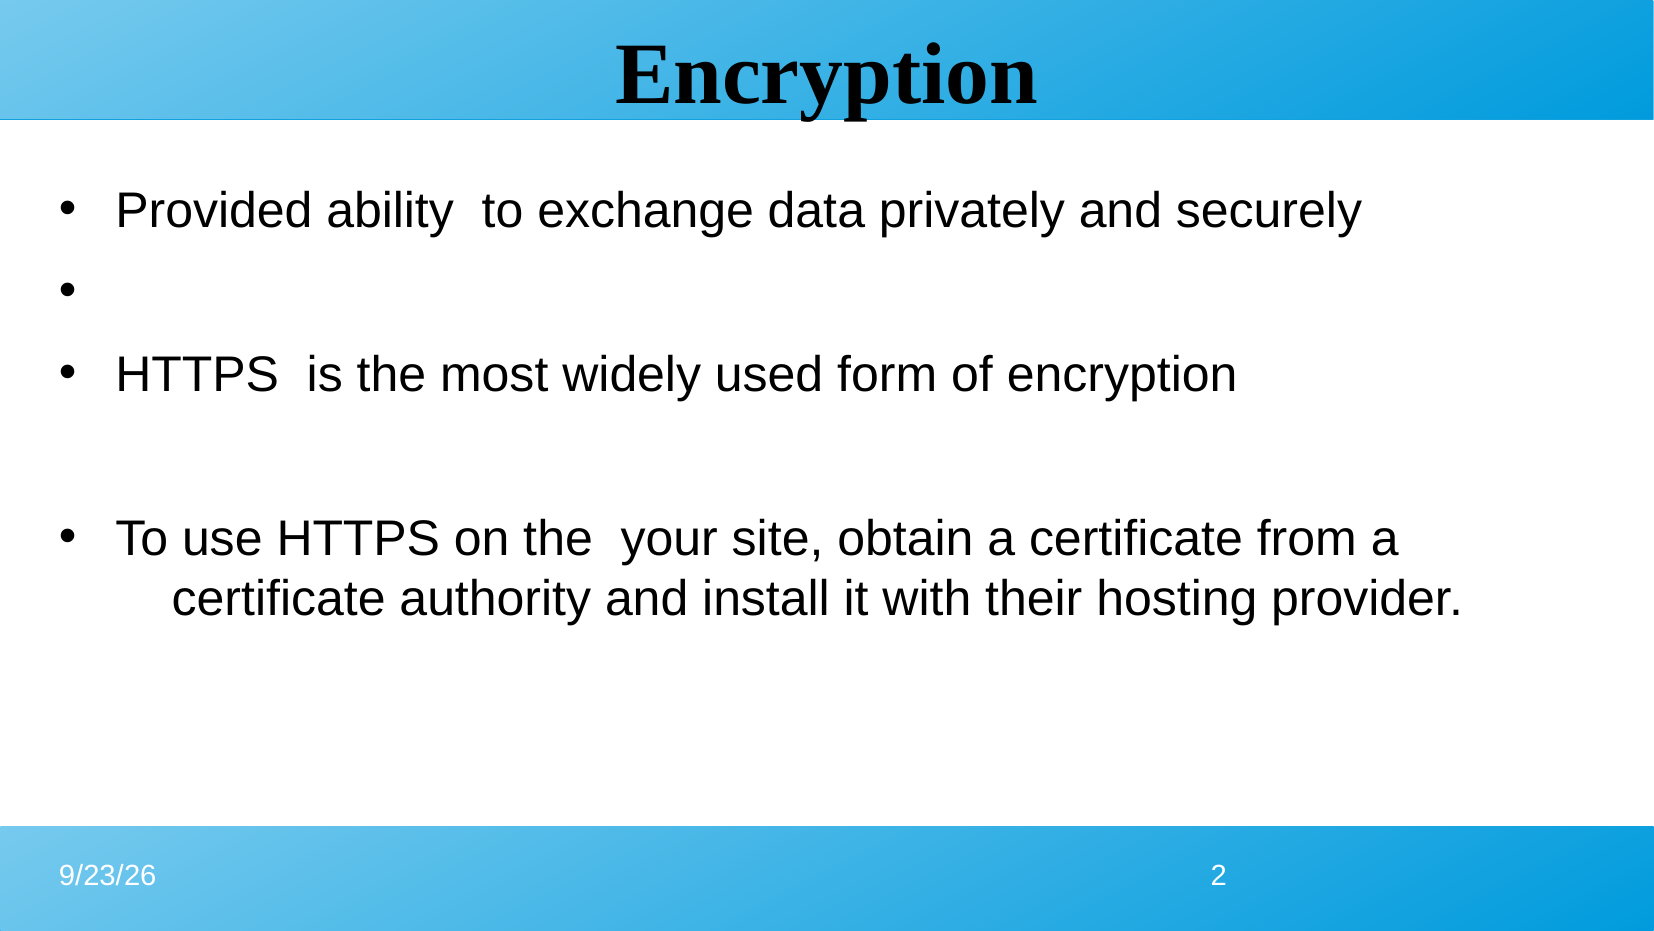

# Encryption
Provided ability to exchange data privately and securely
HTTPS is the most widely used form of encryption
To use HTTPS on the your site, obtain a certificate from a certificate authority and install it with their hosting provider.
1